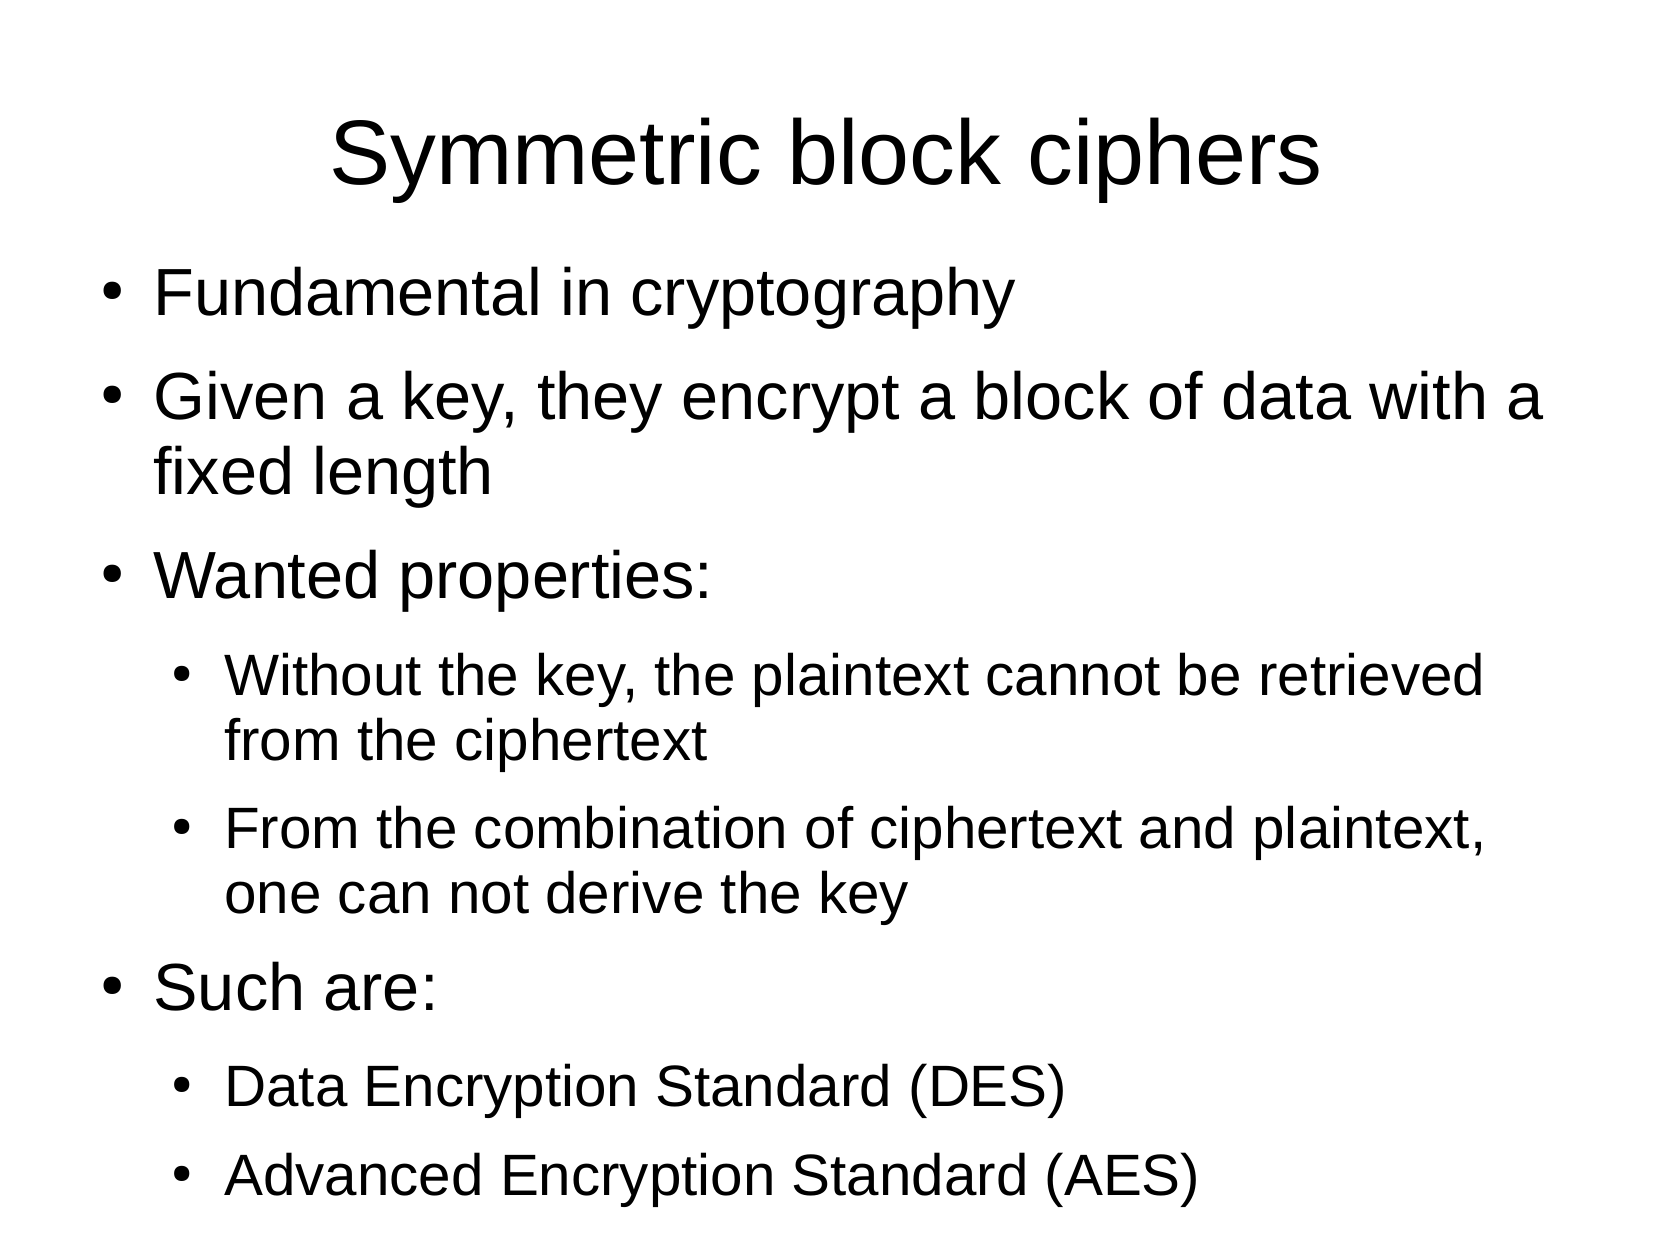

# Symmetric block ciphers
Fundamental in cryptography
Given a key, they encrypt a block of data with a fixed length
Wanted properties:
Without the key, the plaintext cannot be retrieved from the ciphertext
From the combination of ciphertext and plaintext, one can not derive the key
Such are:
Data Encryption Standard (DES)
Advanced Encryption Standard (AES)